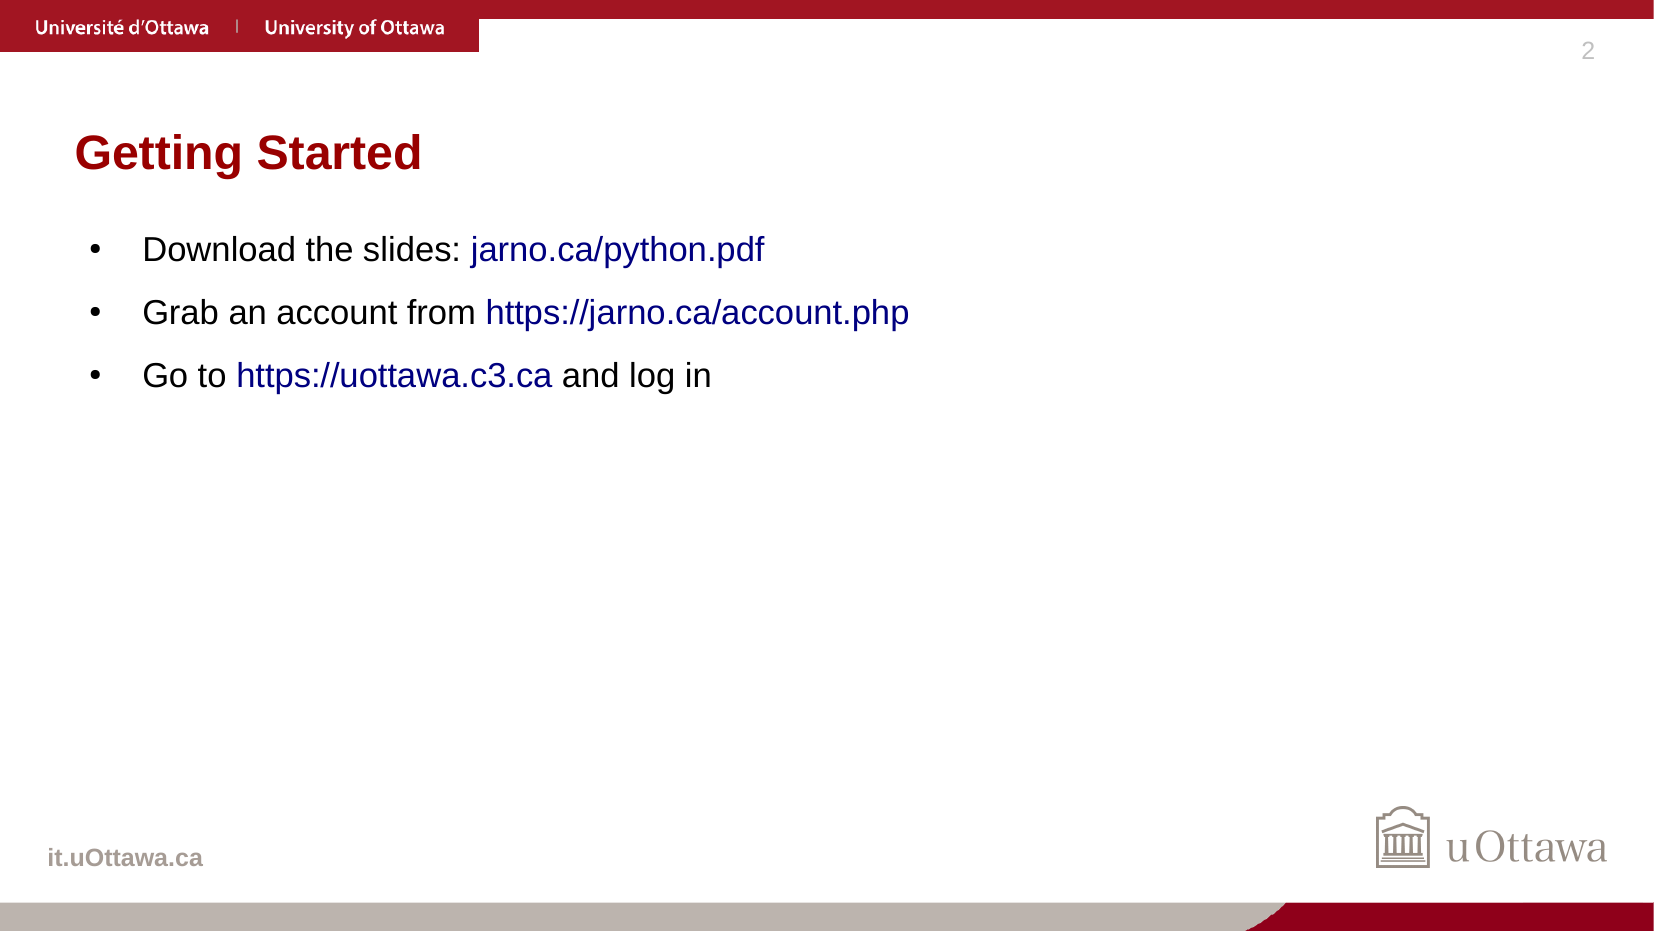

# Getting Started
Download the slides: jarno.ca/python.pdf
Grab an account from https://jarno.ca/account.php
Go to https://uottawa.c3.ca and log in